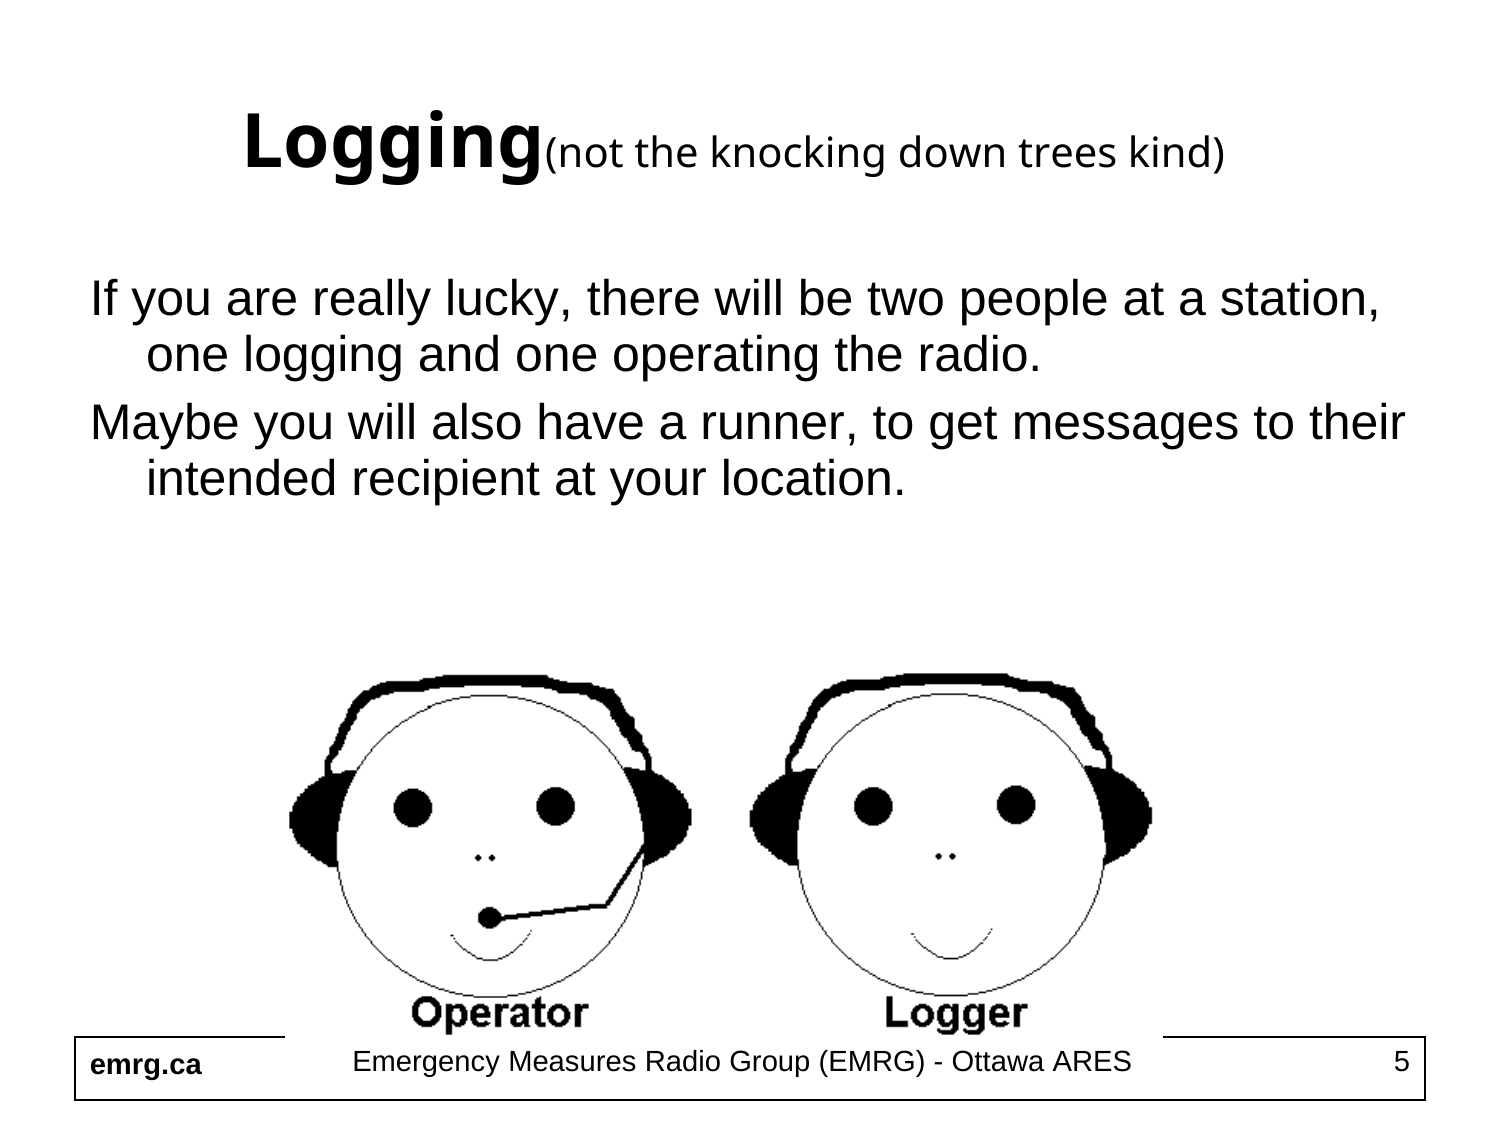

# Logging(not the knocking down trees kind)
If you are really lucky, there will be two people at a station, one logging and one operating the radio.
Maybe you will also have a runner, to get messages to their intended recipient at your location.
Emergency Measures Radio Group (EMRG) - Ottawa ARES
5